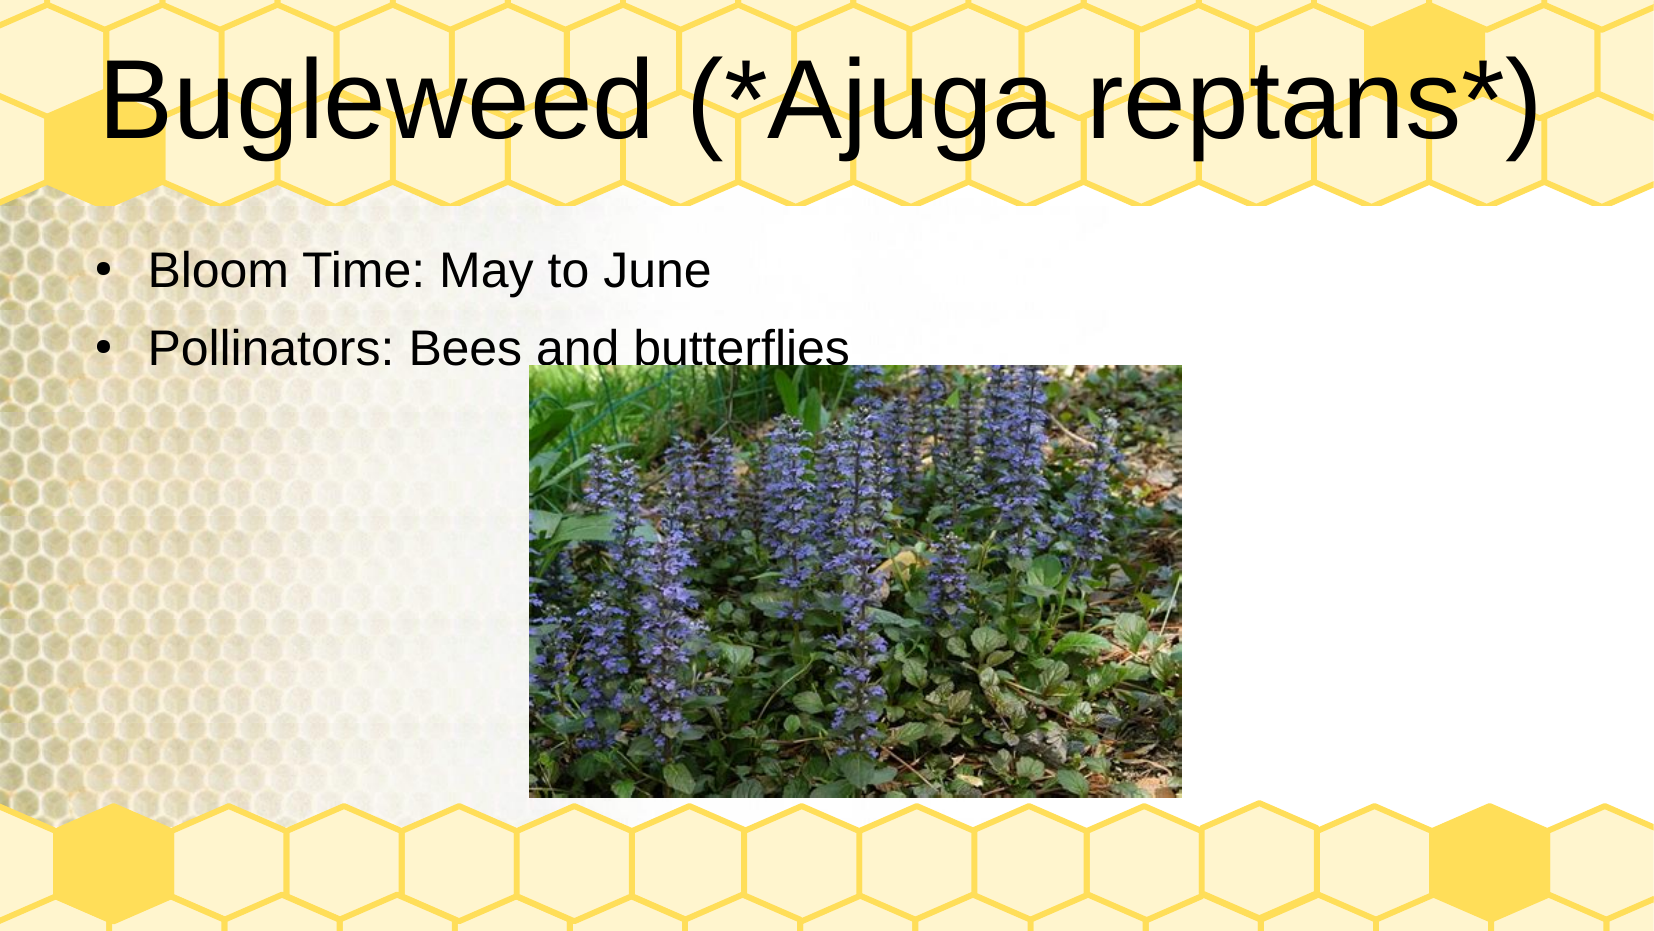

# Bugleweed (*Ajuga reptans*)
Bloom Time: May to June
Pollinators: Bees and butterflies